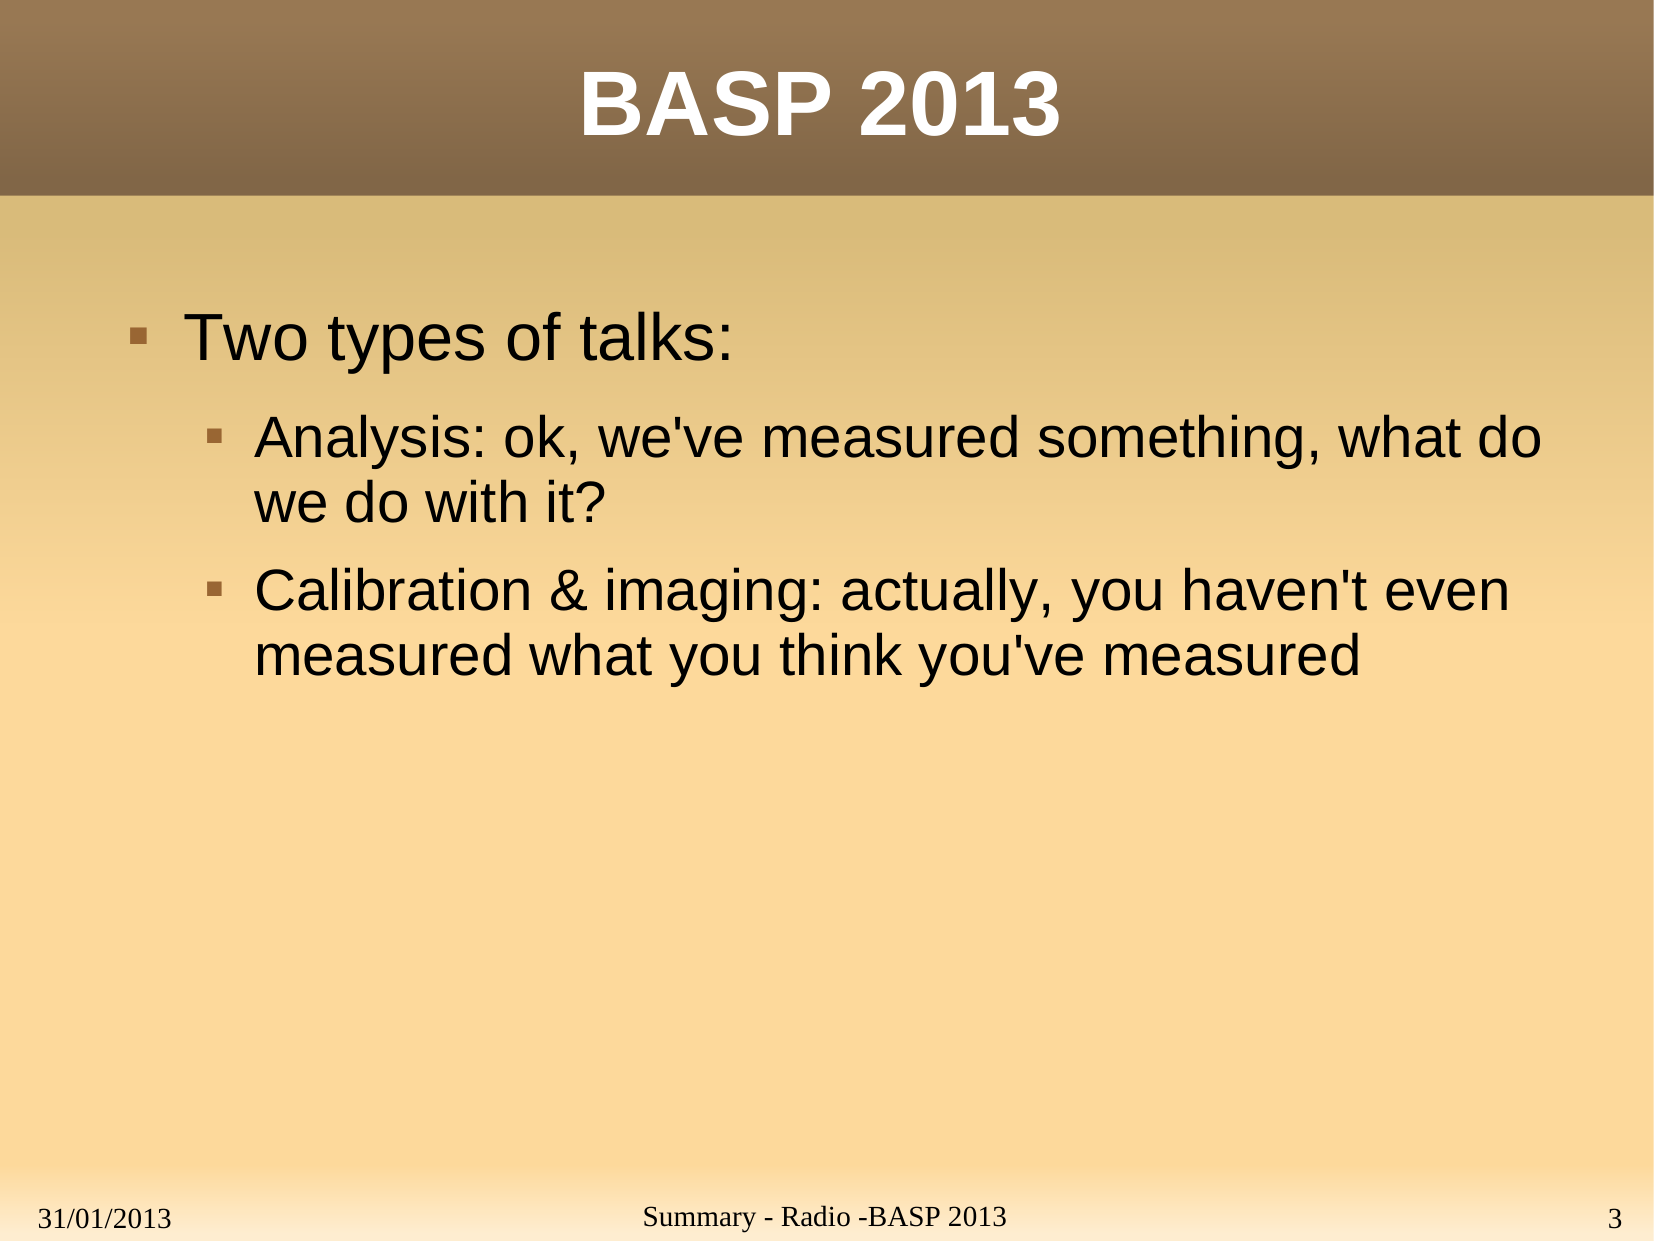

# BASP 2013
Two types of talks:
Analysis: ok, we've measured something, what do we do with it?
Calibration & imaging: actually, you haven't even measured what you think you've measured
Summary - Radio -BASP 2013
31/01/2013
3